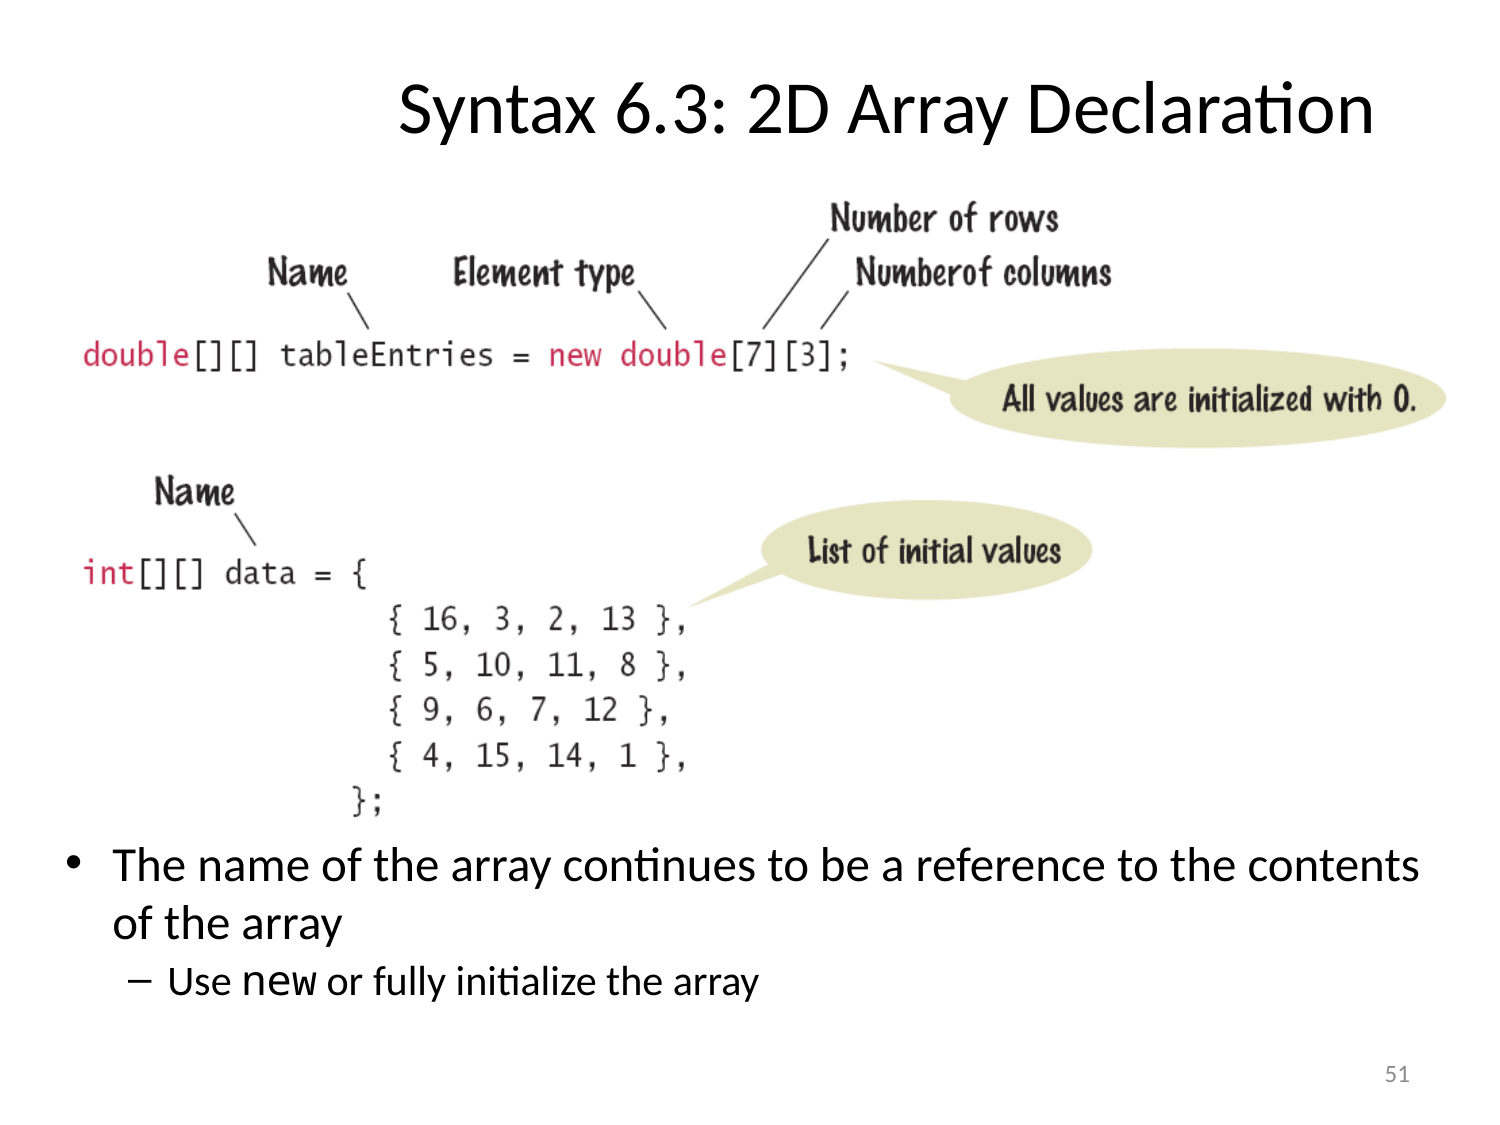

# Syntax 6.3: 2D Array Declaration
The name of the array continues to be a reference to the contents of the array
Use new or fully initialize the array